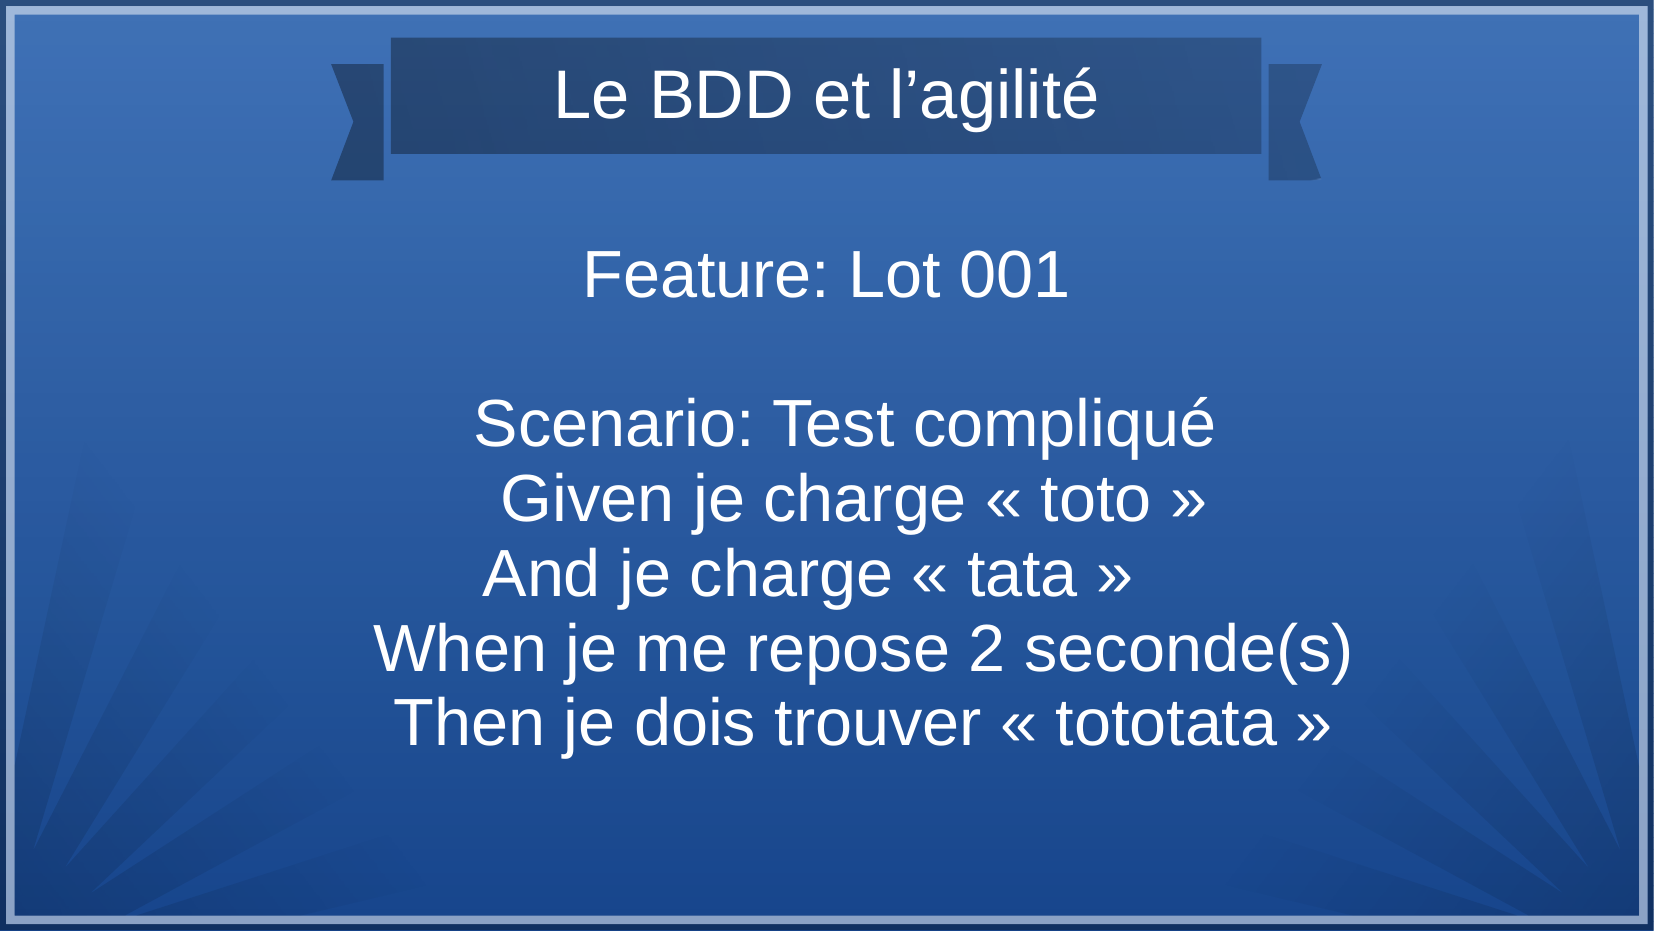

# Le BDD et l’agilité
Feature: Lot 001
 Scenario: Test compliqué
 Given je charge « toto »
And je charge « tata »
 When je me repose 2 seconde(s)
 Then je dois trouver « tototata »